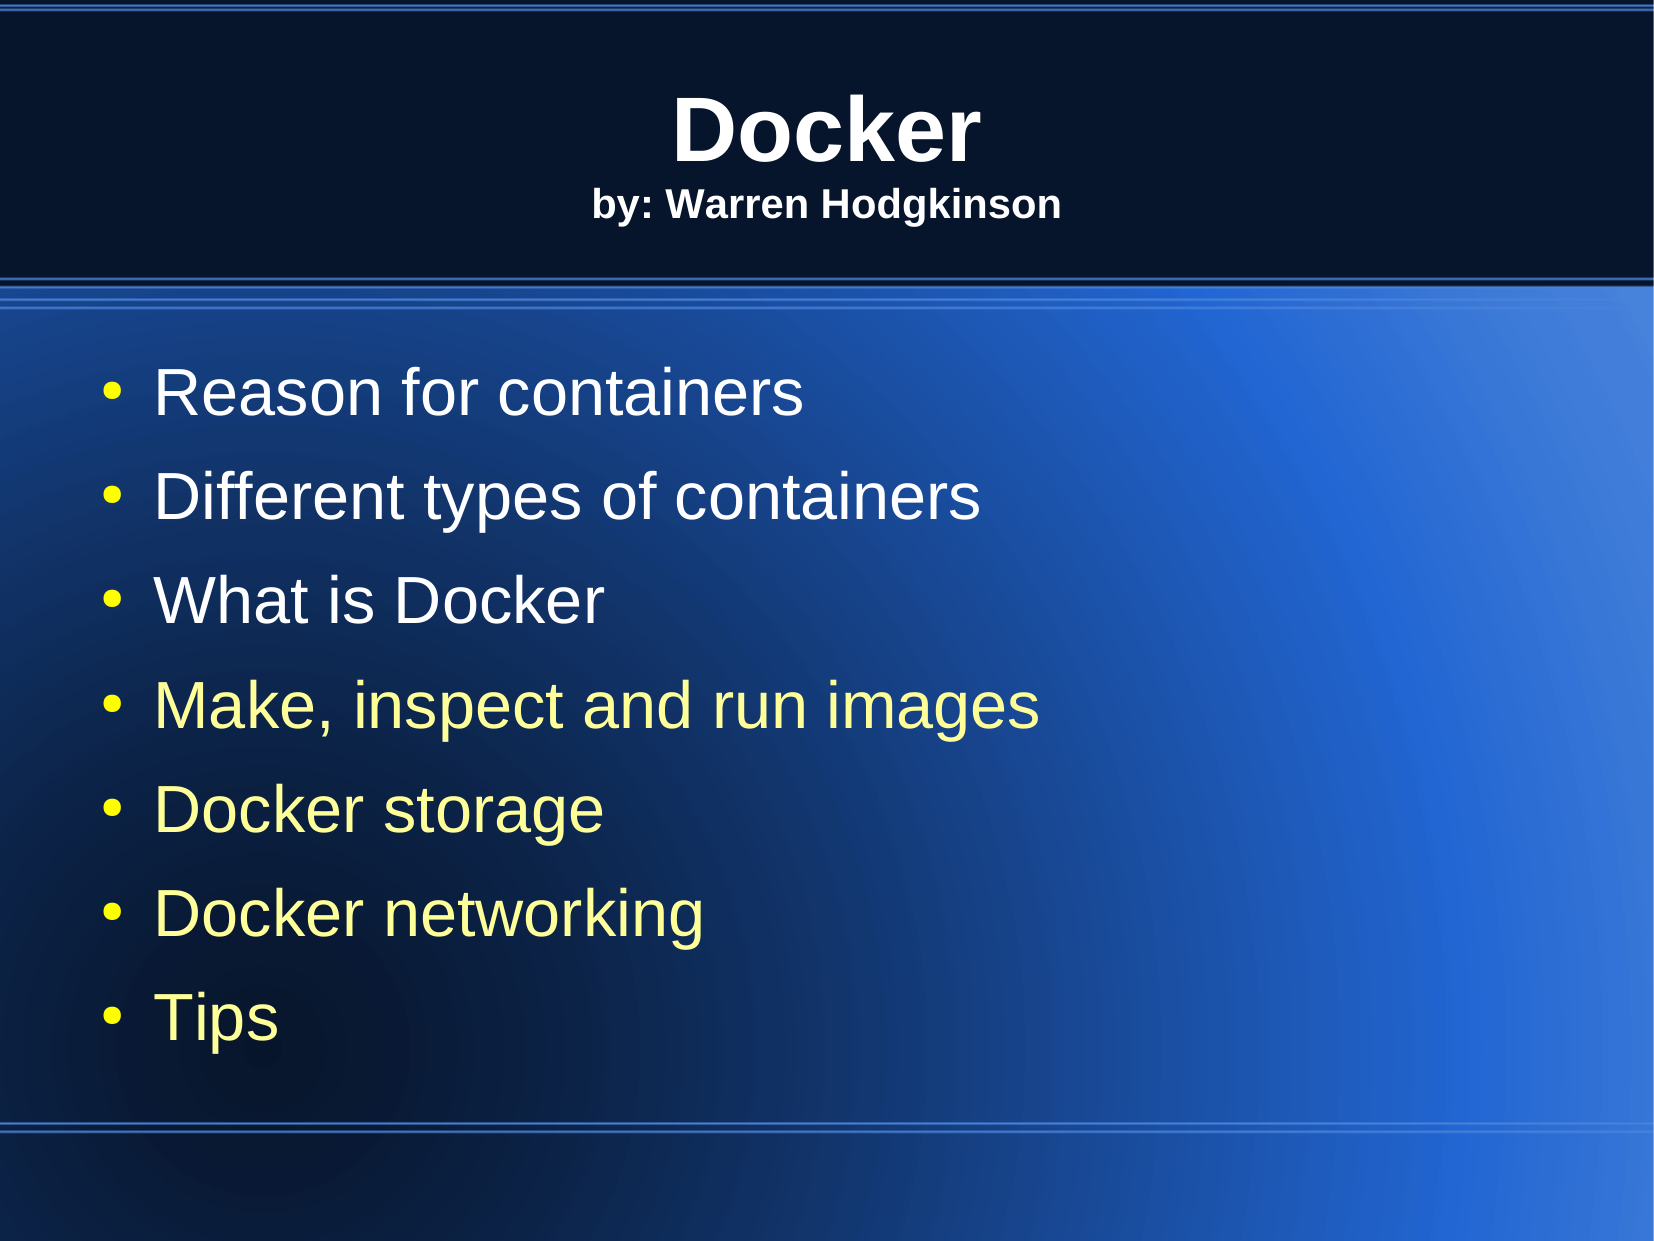

# Docker by: Warren Hodgkinson
Reason for containers
Different types of containers
What is Docker
Make, inspect and run images
Docker storage
Docker networking
Tips